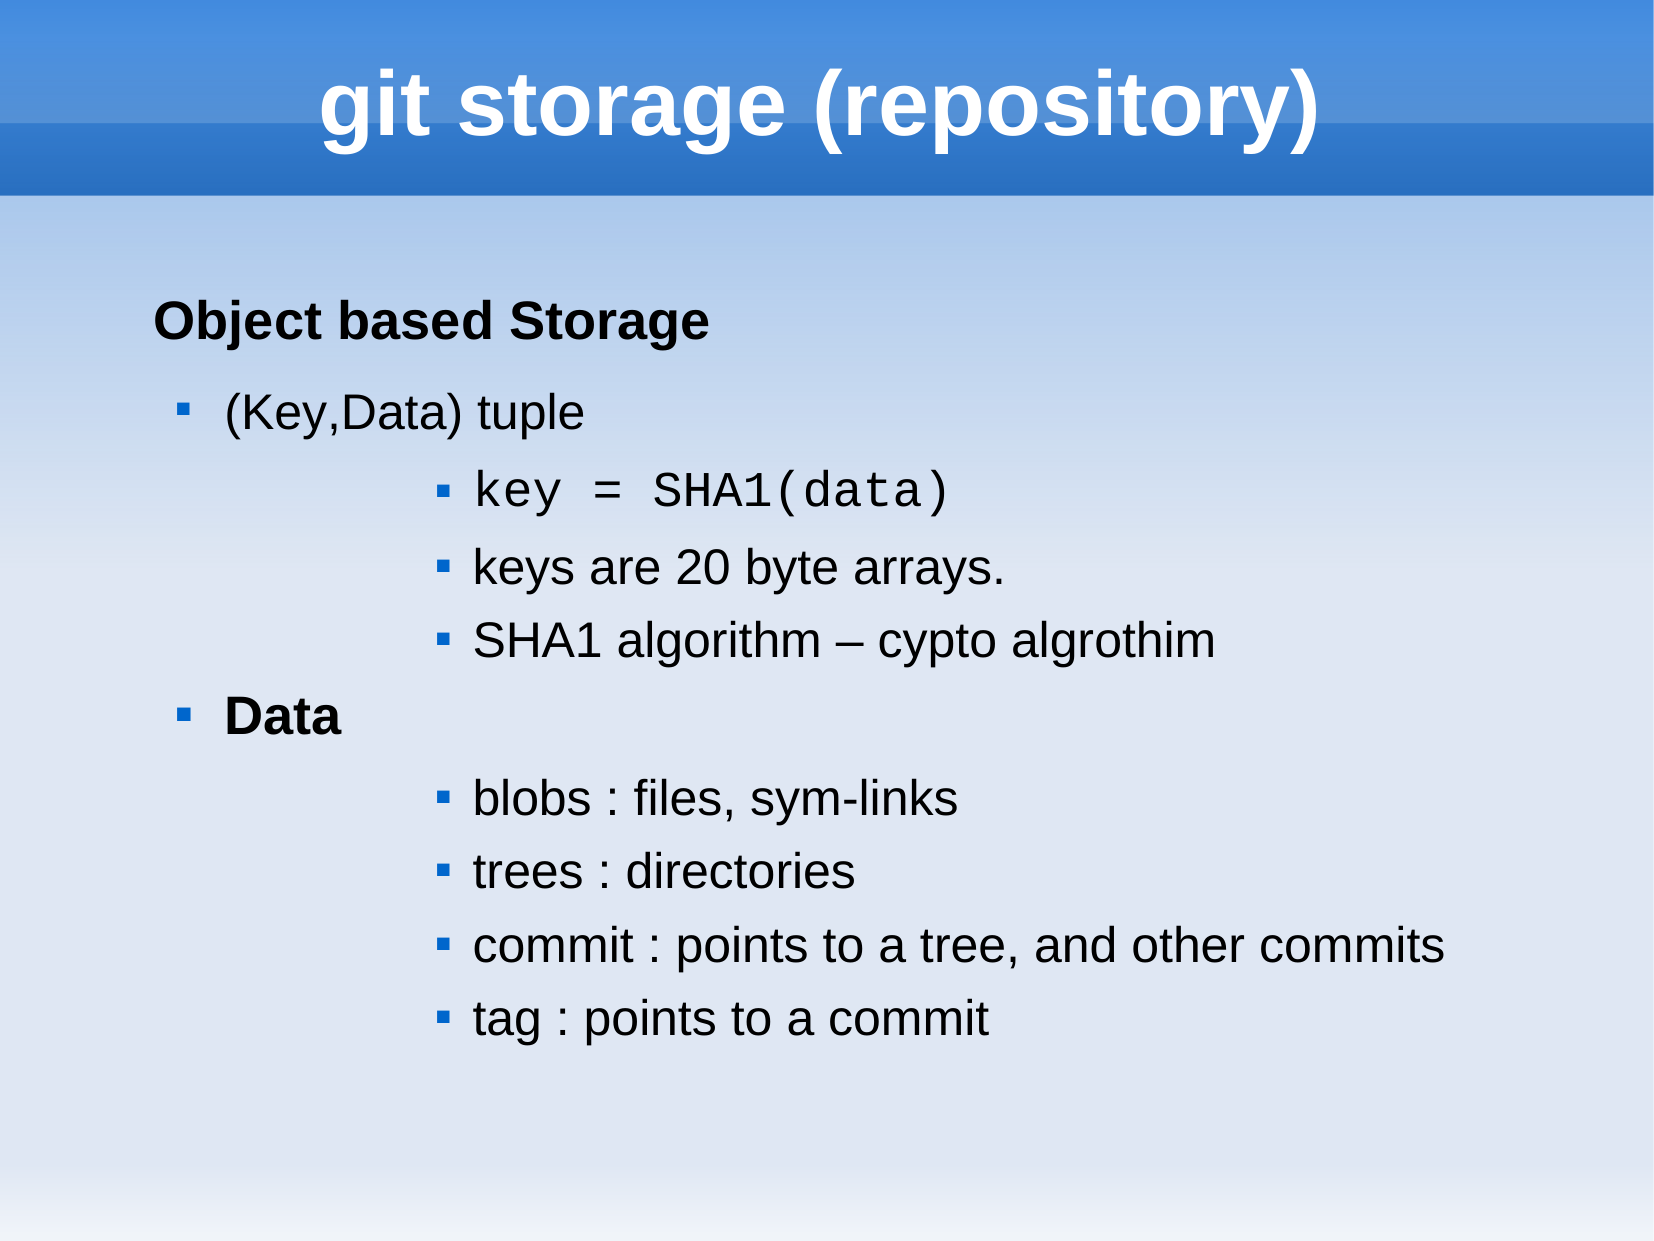

# git storage (repository)
Object based Storage
(Key,Data) tuple
key = SHA1(data)
keys are 20 byte arrays.
SHA1 algorithm – cypto algrothim
Data
blobs : files, sym-links
trees : directories
commit : points to a tree, and other commits
tag : points to a commit